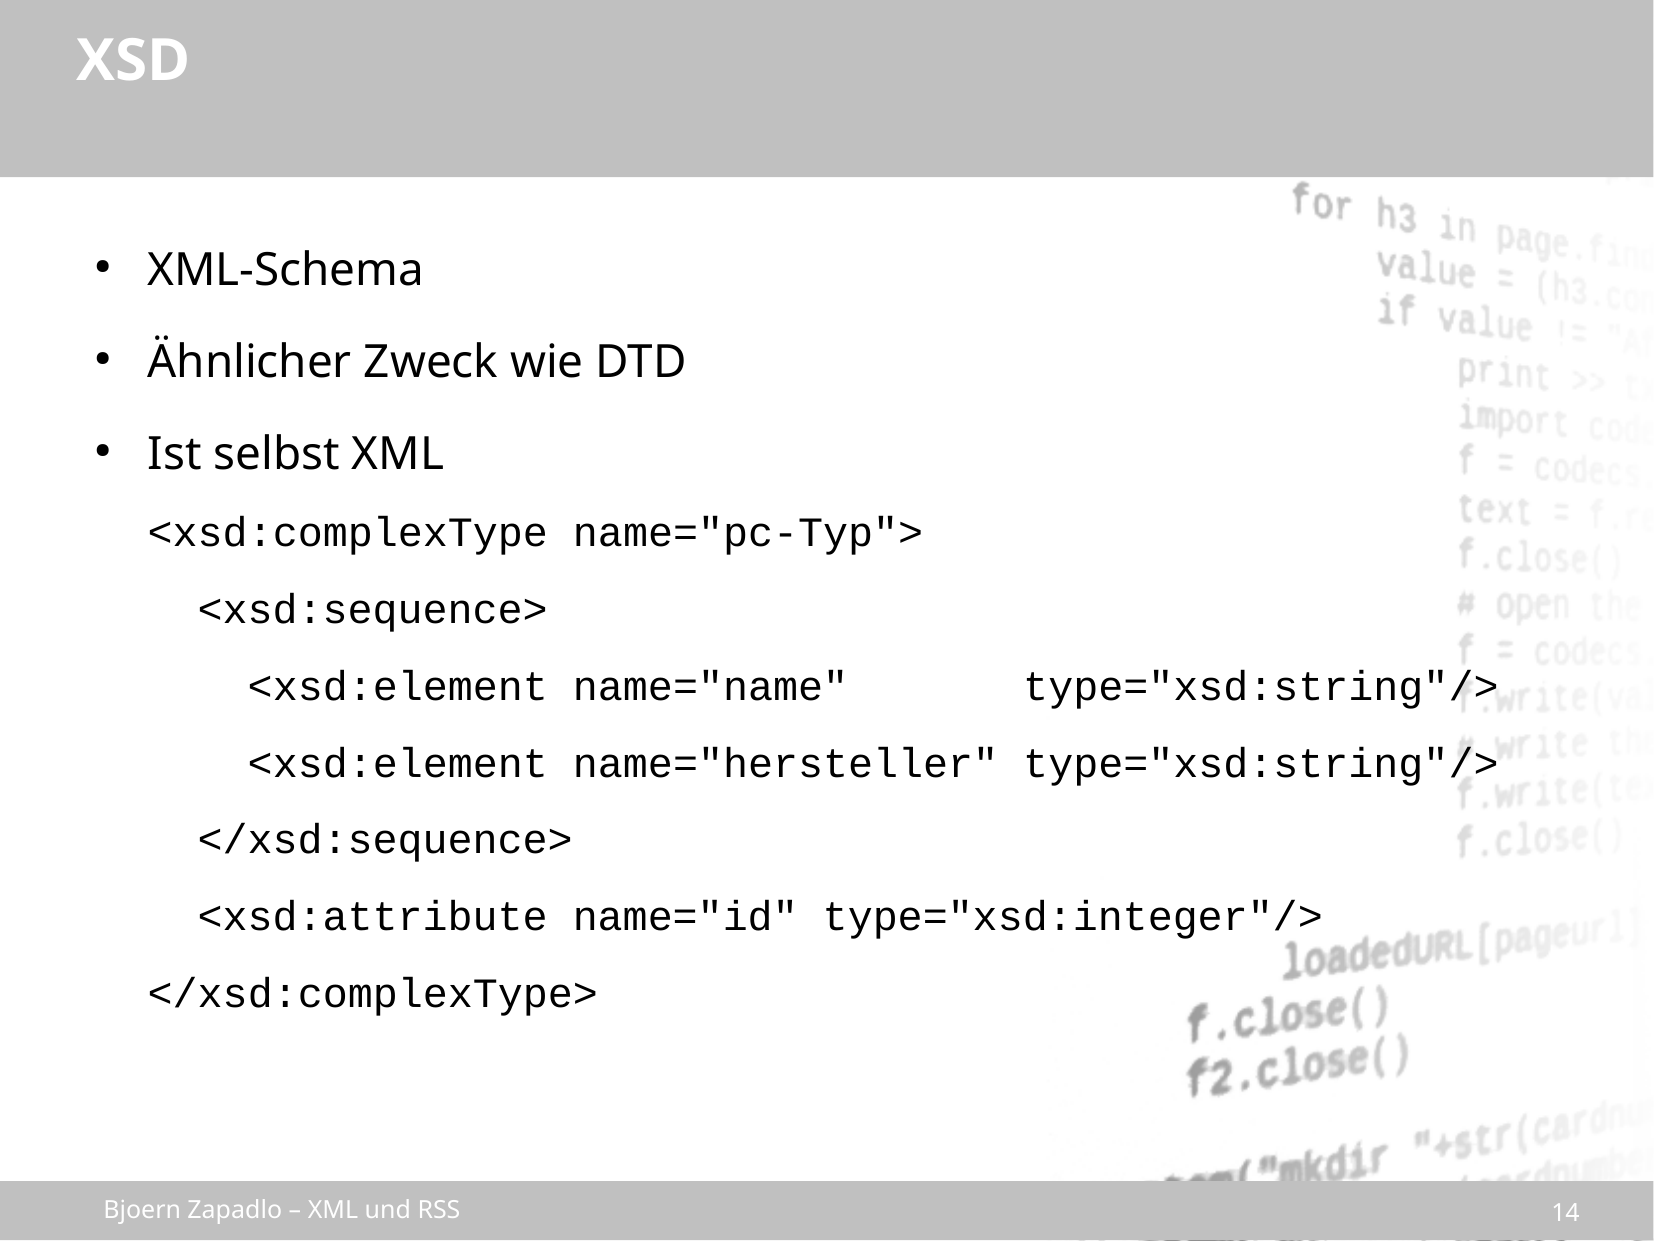

# XSD
XML-Schema
Ähnlicher Zweck wie DTD
Ist selbst XML
<xsd:complexType name="pc-Typ">
 <xsd:sequence>
 <xsd:element name="name" type="xsd:string"/>
 <xsd:element name="hersteller" type="xsd:string"/>
 </xsd:sequence>
 <xsd:attribute name="id" type="xsd:integer"/>
</xsd:complexType>